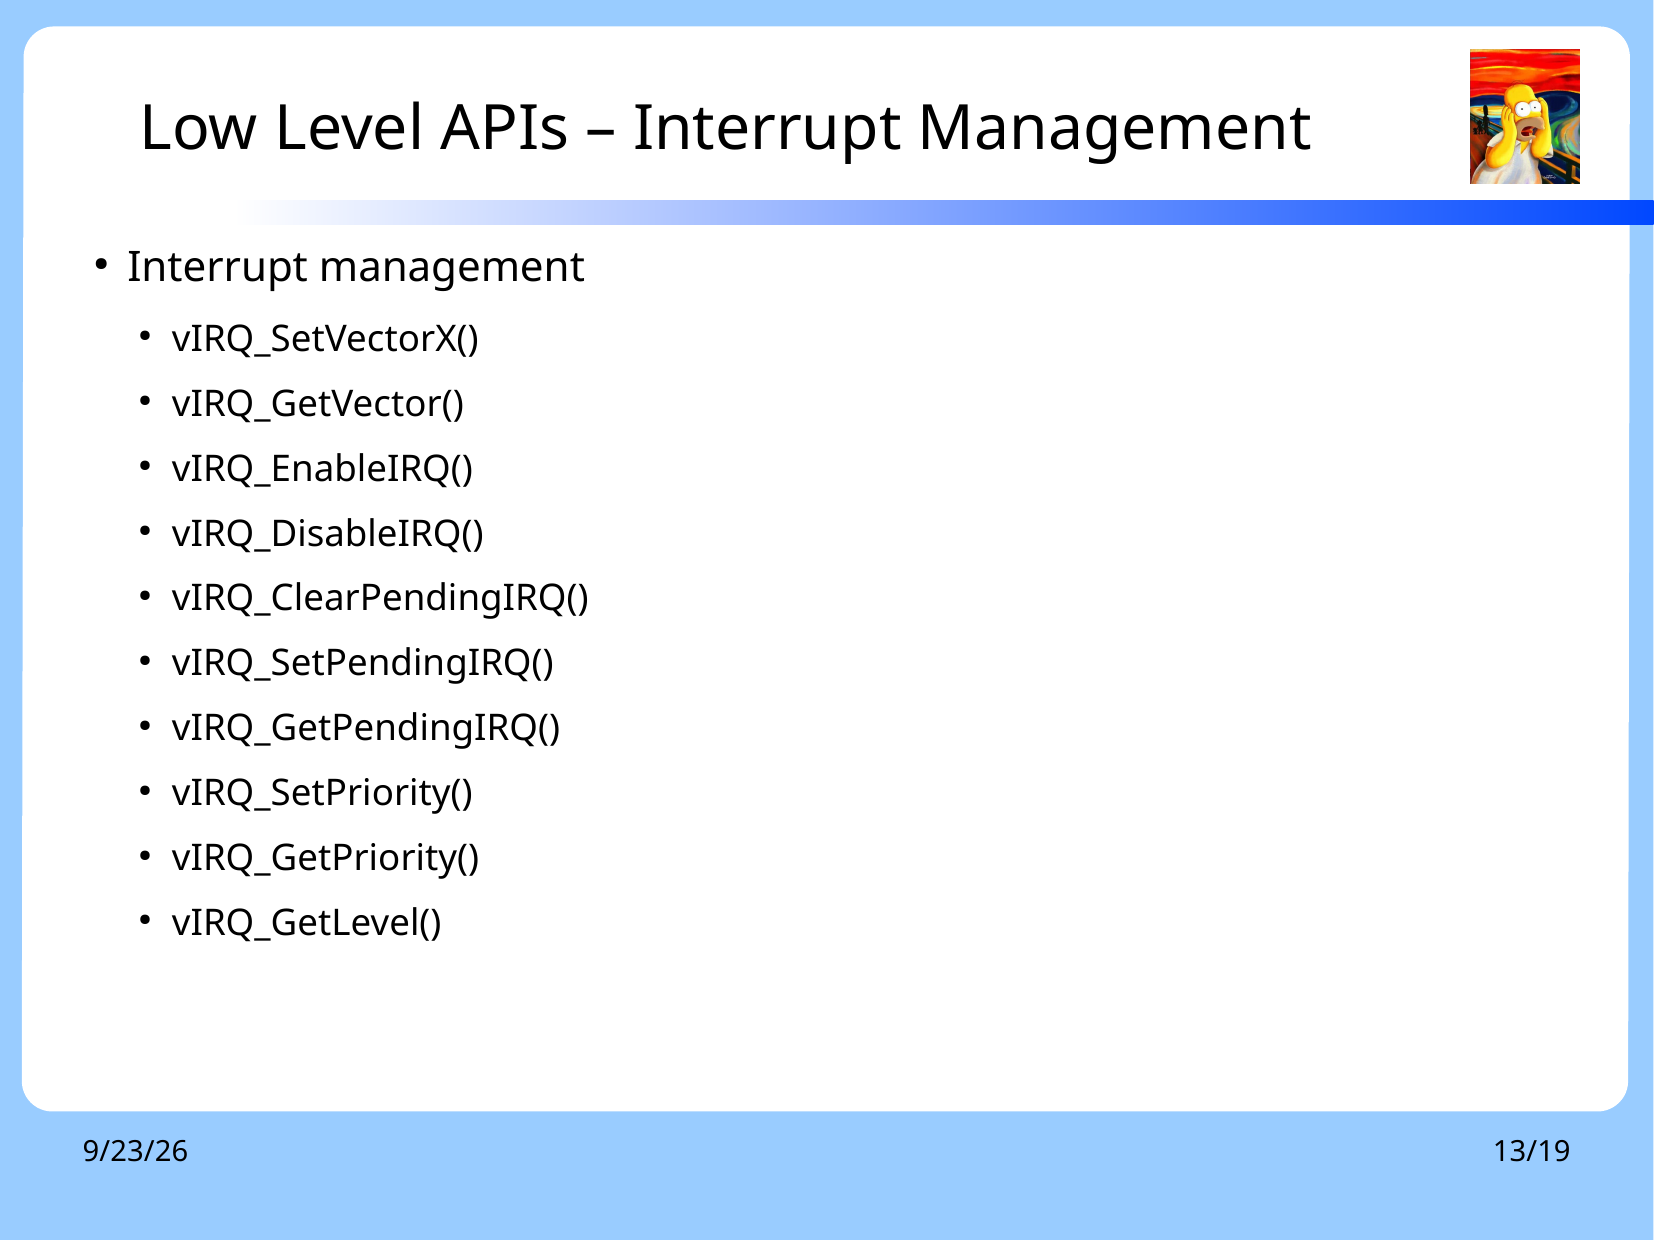

# Low Level APIs – Interrupt Management
Interrupt management
vIRQ_SetVectorX()
vIRQ_GetVector()
vIRQ_EnableIRQ()
vIRQ_DisableIRQ()
vIRQ_ClearPendingIRQ()
vIRQ_SetPendingIRQ()
vIRQ_GetPendingIRQ()
vIRQ_SetPriority()
vIRQ_GetPriority()
vIRQ_GetLevel()
13